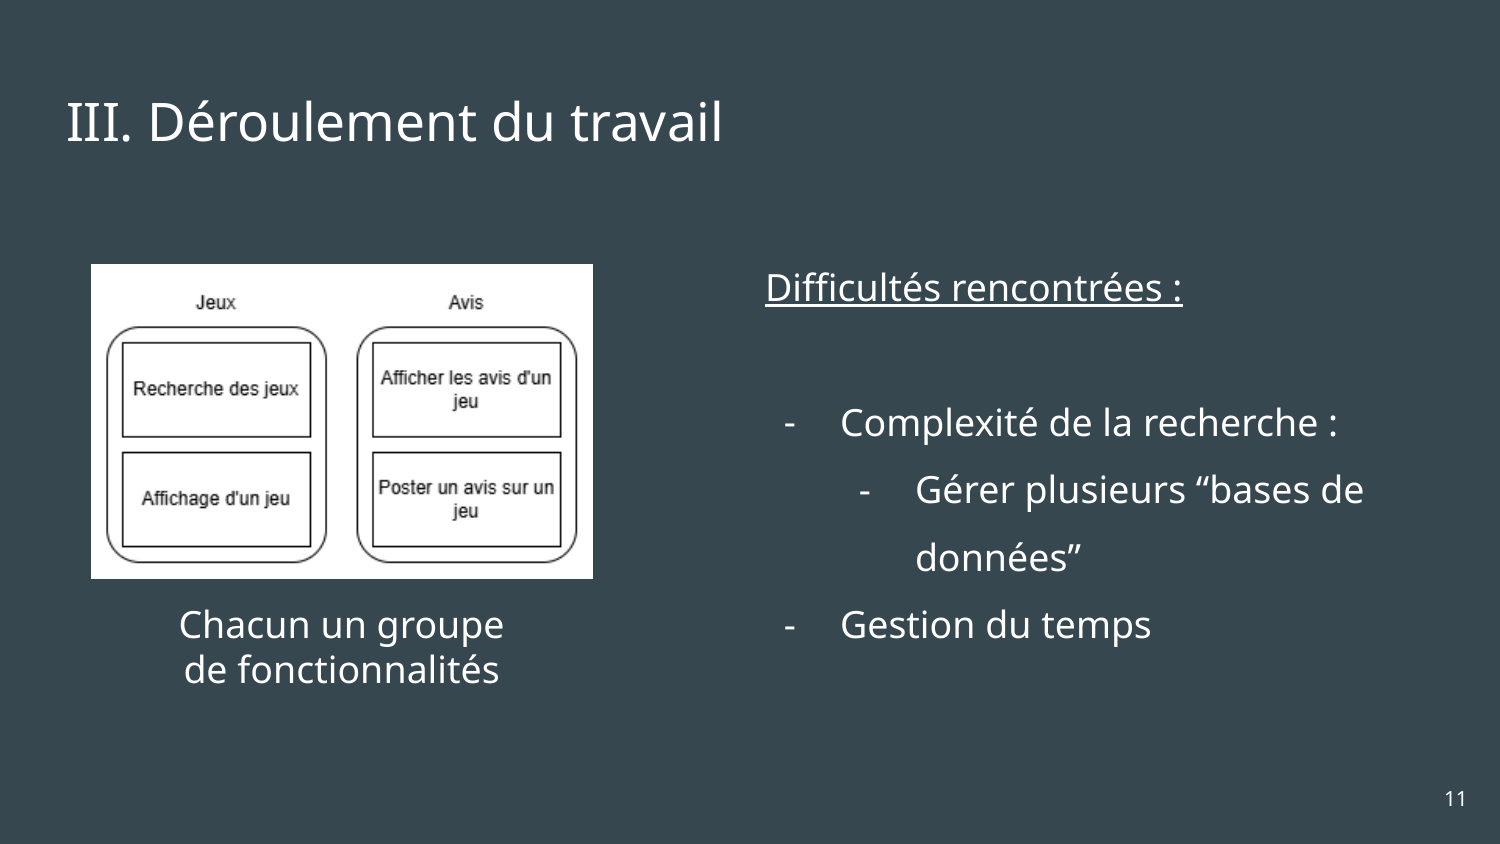

# III. Déroulement du travail
Difficultés rencontrées :
Complexité de la recherche :
Gérer plusieurs “bases de données”
Gestion du temps
Chacun un groupe de fonctionnalités